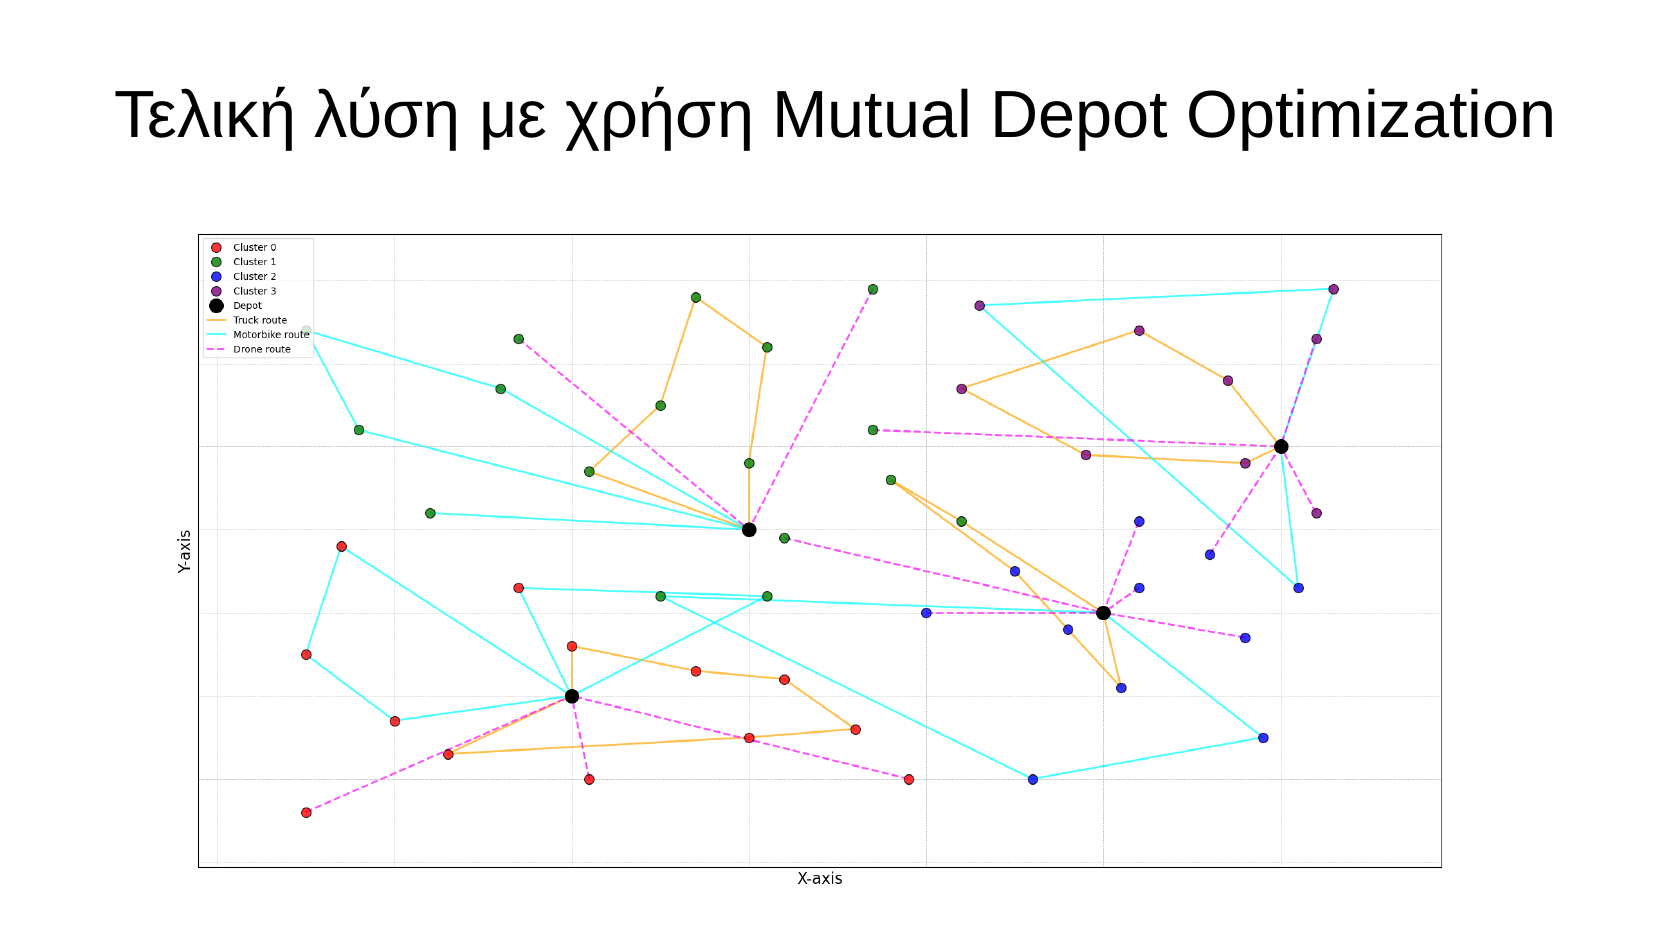

# Τελική λύση με χρήση Mutual Depot Optimization